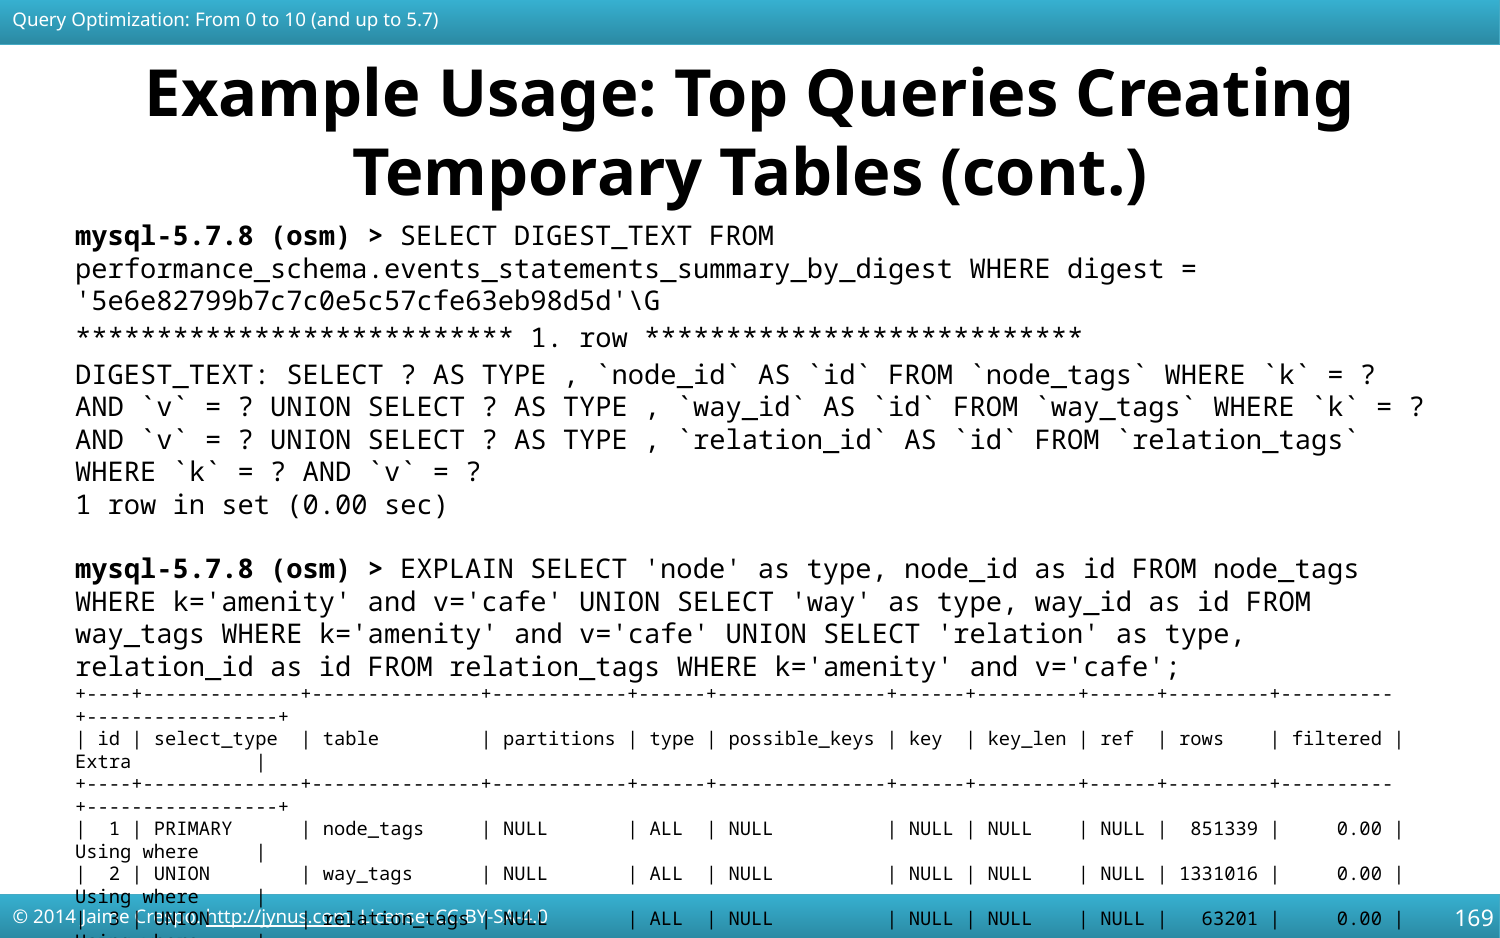

# Example Usage: Top Queries Creating Temporary Tables (cont.)
mysql-5.7.8 (osm) > SELECT DIGEST_TEXT FROM performance_schema.events_statements_summary_by_digest WHERE digest = '5e6e82799b7c7c0e5c57cfe63eb98d5d'\G
*************************** 1. row ***************************
DIGEST_TEXT: SELECT ? AS TYPE , `node_id` AS `id` FROM `node_tags` WHERE `k` = ? AND `v` = ? UNION SELECT ? AS TYPE , `way_id` AS `id` FROM `way_tags` WHERE `k` = ? AND `v` = ? UNION SELECT ? AS TYPE , `relation_id` AS `id` FROM `relation_tags` WHERE `k` = ? AND `v` = ?
1 row in set (0.00 sec)
mysql-5.7.8 (osm) > EXPLAIN SELECT 'node' as type, node_id as id FROM node_tags WHERE k='amenity' and v='cafe' UNION SELECT 'way' as type, way_id as id FROM way_tags WHERE k='amenity' and v='cafe' UNION SELECT 'relation' as type, relation_id as id FROM relation_tags WHERE k='amenity' and v='cafe';
+----+--------------+---------------+------------+------+---------------+------+---------+------+---------+----------+-----------------+
| id | select_type | table | partitions | type | possible_keys | key | key_len | ref | rows | filtered | Extra |
+----+--------------+---------------+------------+------+---------------+------+---------+------+---------+----------+-----------------+
| 1 | PRIMARY | node_tags | NULL | ALL | NULL | NULL | NULL | NULL | 851339 | 0.00 | Using where |
| 2 | UNION | way_tags | NULL | ALL | NULL | NULL | NULL | NULL | 1331016 | 0.00 | Using where |
| 3 | UNION | relation_tags | NULL | ALL | NULL | NULL | NULL | NULL | 63201 | 0.00 | Using where |
| NULL | UNION RESULT | <union1,2,3> | NULL | ALL | NULL | NULL | NULL | NULL | NULL | NULL | Using temporary |
+----+--------------+---------------+------------+------+---------------+------+---------+------+---------+----------+-----------------+
4 rows in set, 1 warning (0.01 sec)